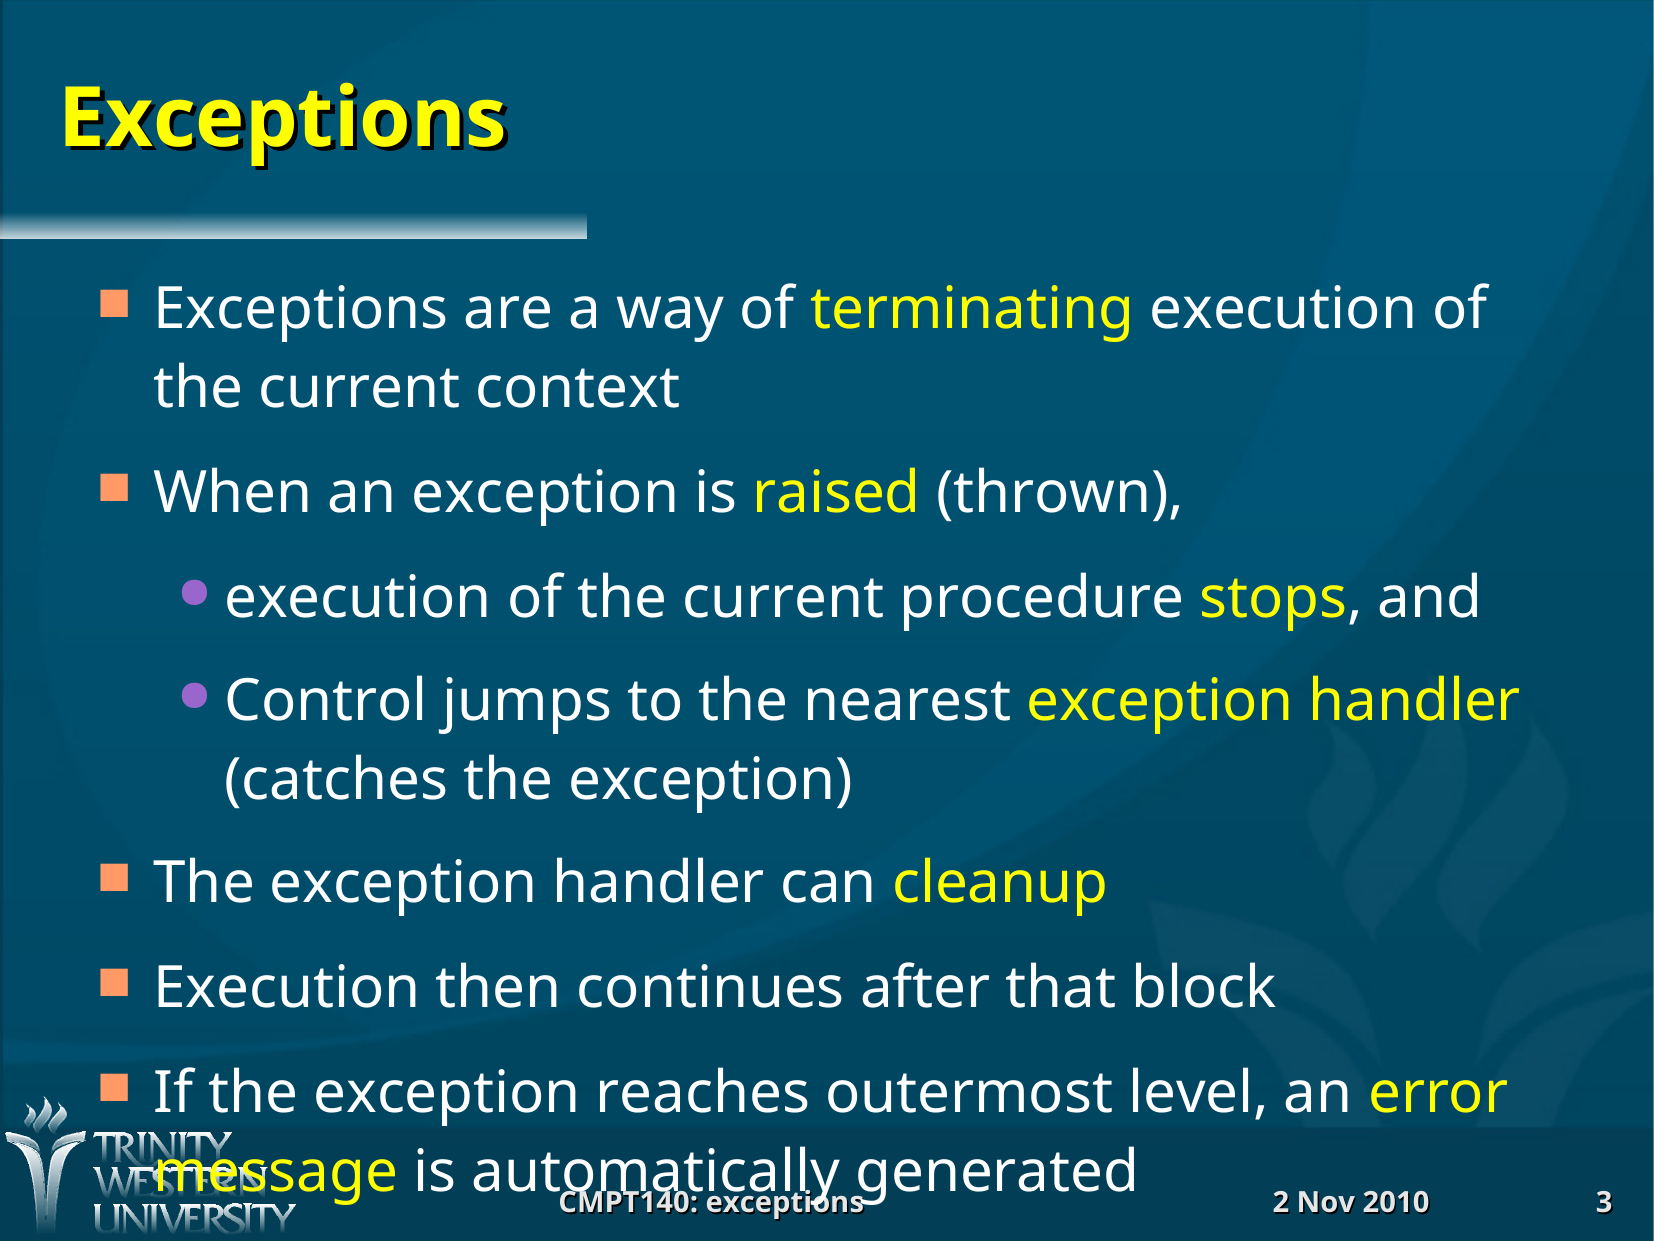

# Exceptions
Exceptions are a way of terminating execution of the current context
When an exception is raised (thrown),
execution of the current procedure stops, and
Control jumps to the nearest exception handler (catches the exception)
The exception handler can cleanup
Execution then continues after that block
If the exception reaches outermost level, an error message is automatically generated
CMPT140: exceptions
2 Nov 2010
3